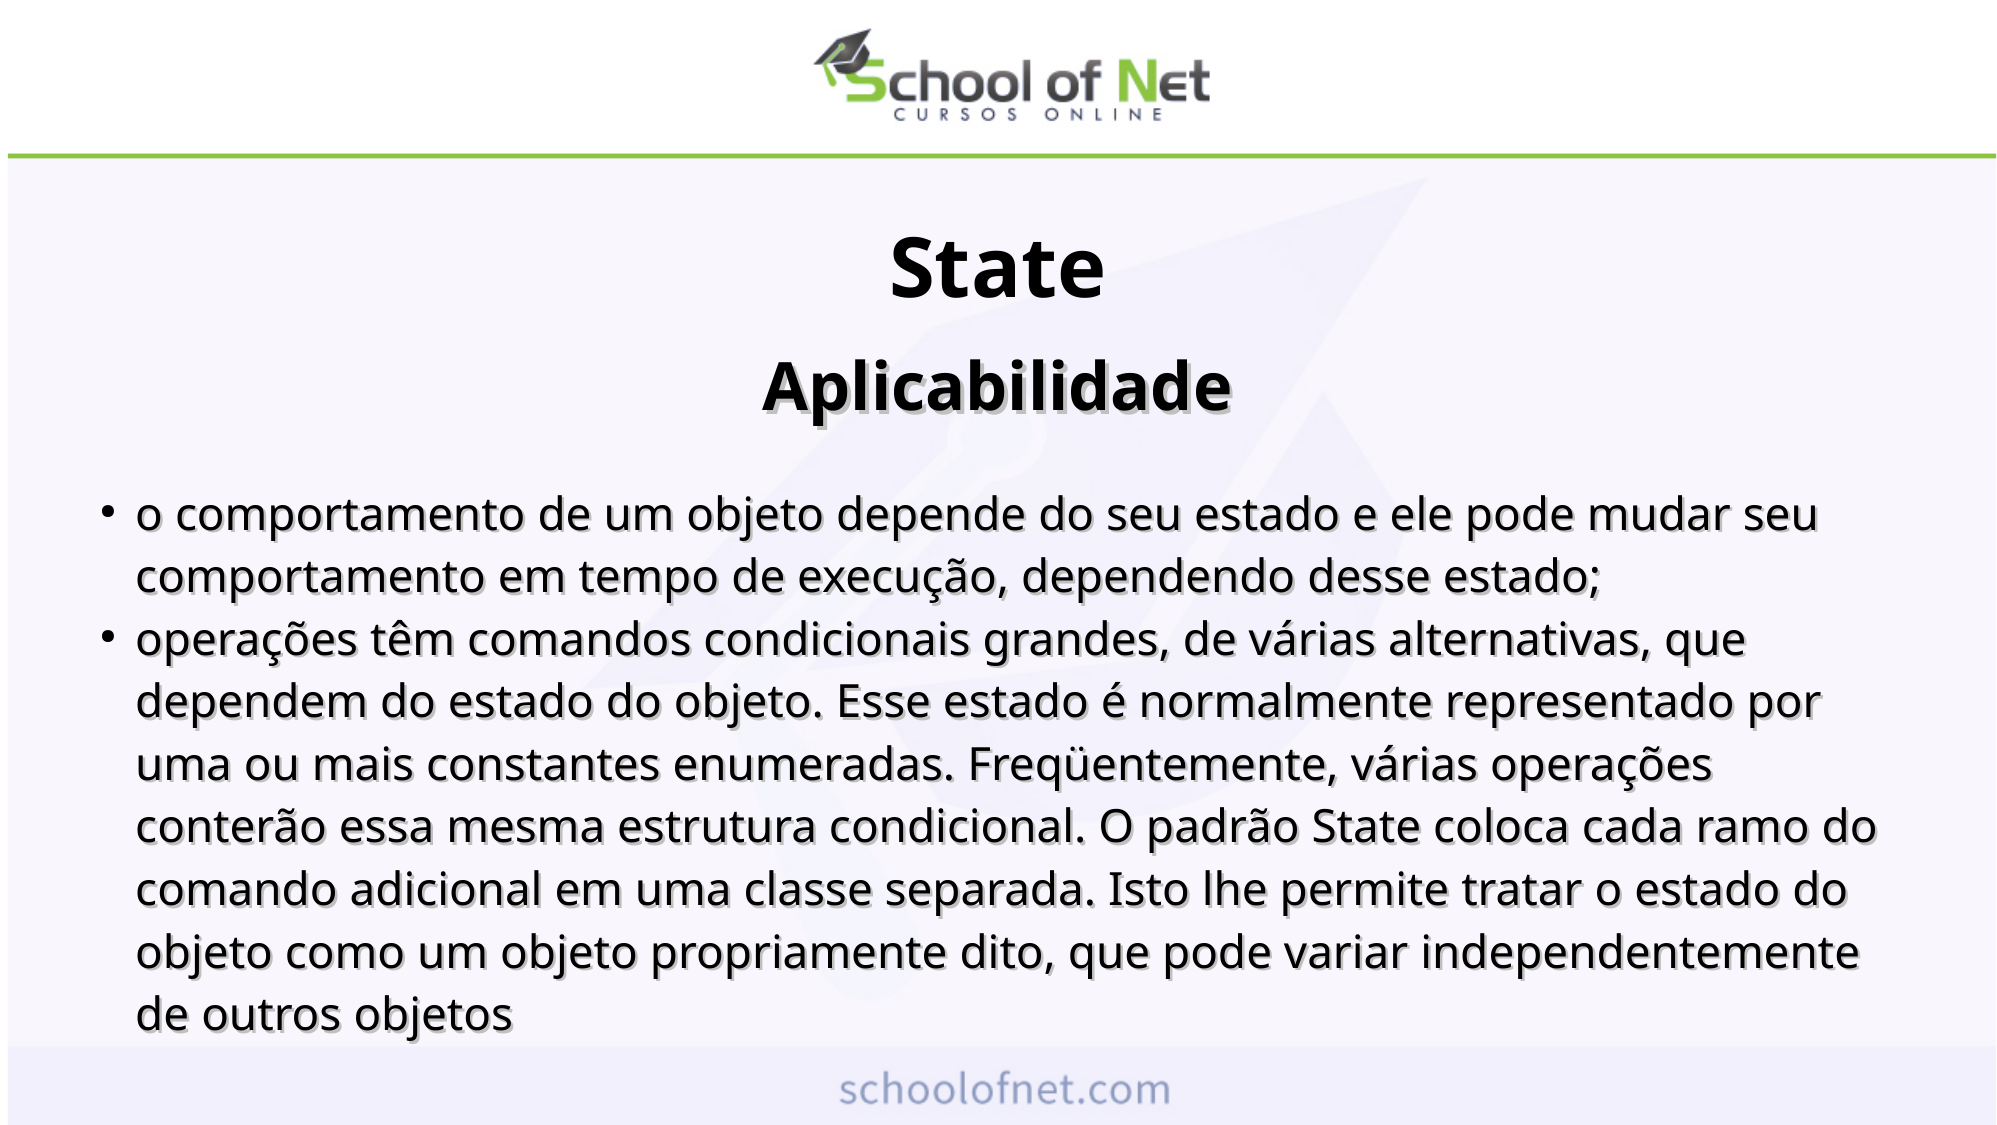

# State
Aplicabilidade
o comportamento de um objeto depende do seu estado e ele pode mudar seu comportamento em tempo de execução, dependendo desse estado;
operações têm comandos condicionais grandes, de várias alternativas, que dependem do estado do objeto. Esse estado é normalmente representado por uma ou mais constantes enumeradas. Freqüentemente, várias operações conterão essa mesma estrutura condicional. O padrão State coloca cada ramo do comando adicional em uma classe separada. Isto lhe permite tratar o estado do objeto como um objeto propriamente dito, que pode variar independentemente de outros objetos